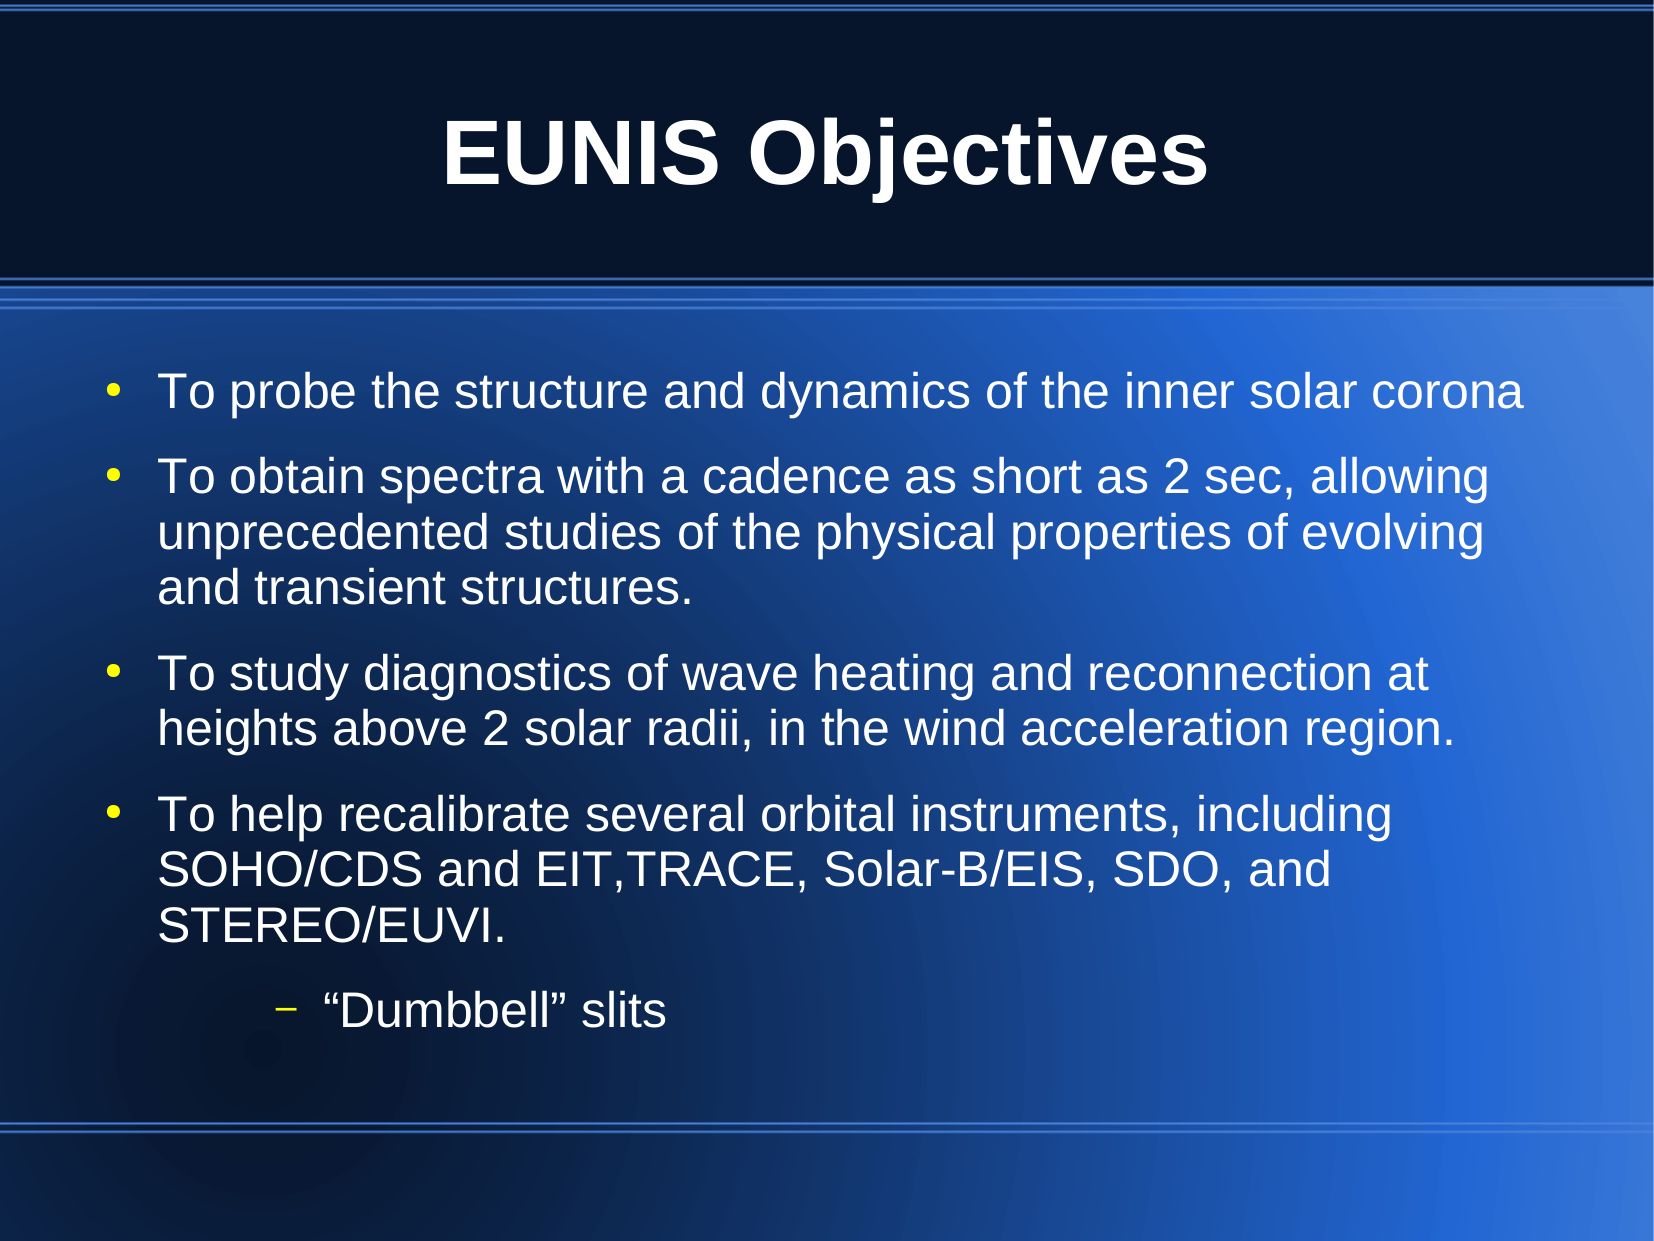

# EUNIS Objectives
To probe the structure and dynamics of the inner solar corona
To obtain spectra with a cadence as short as 2 sec, allowing unprecedented studies of the physical properties of evolving and transient structures.
To study diagnostics of wave heating and reconnection at heights above 2 solar radii, in the wind acceleration region.
To help recalibrate several orbital instruments, including SOHO/CDS and EIT,TRACE, Solar-B/EIS, SDO, and STEREO/EUVI.
“Dumbbell” slits